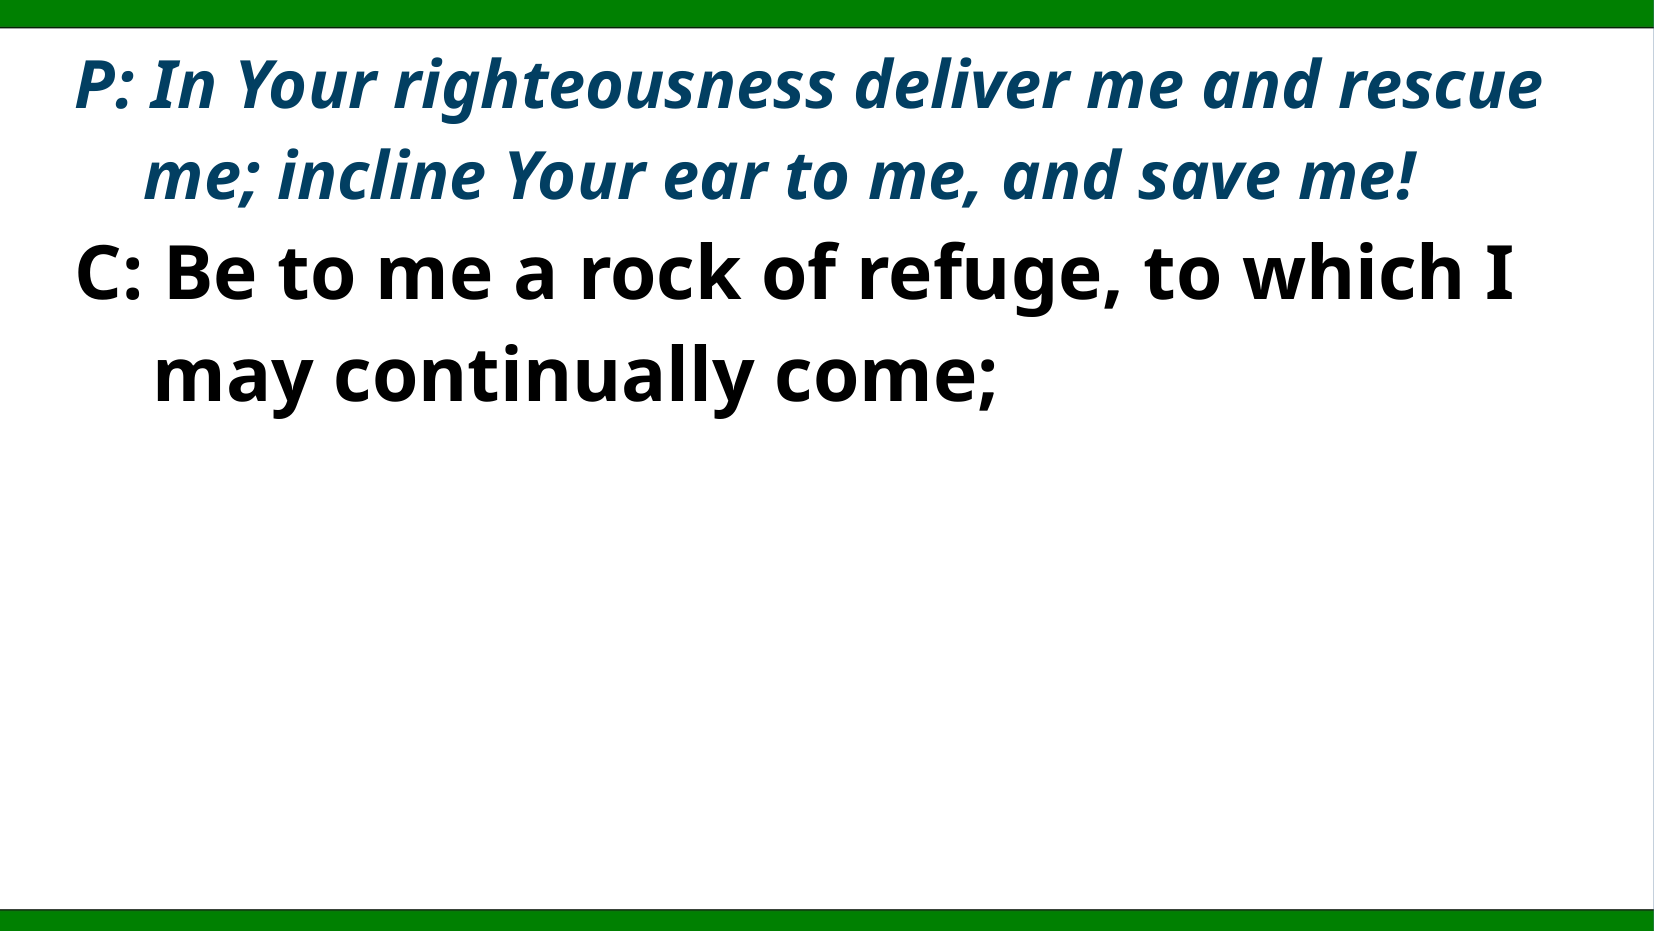

P: 	In Your righteousness deliver me and rescue
 me; incline Your ear to me, and save me!
C: Be to me a rock of refuge, to which I
 may continually come;